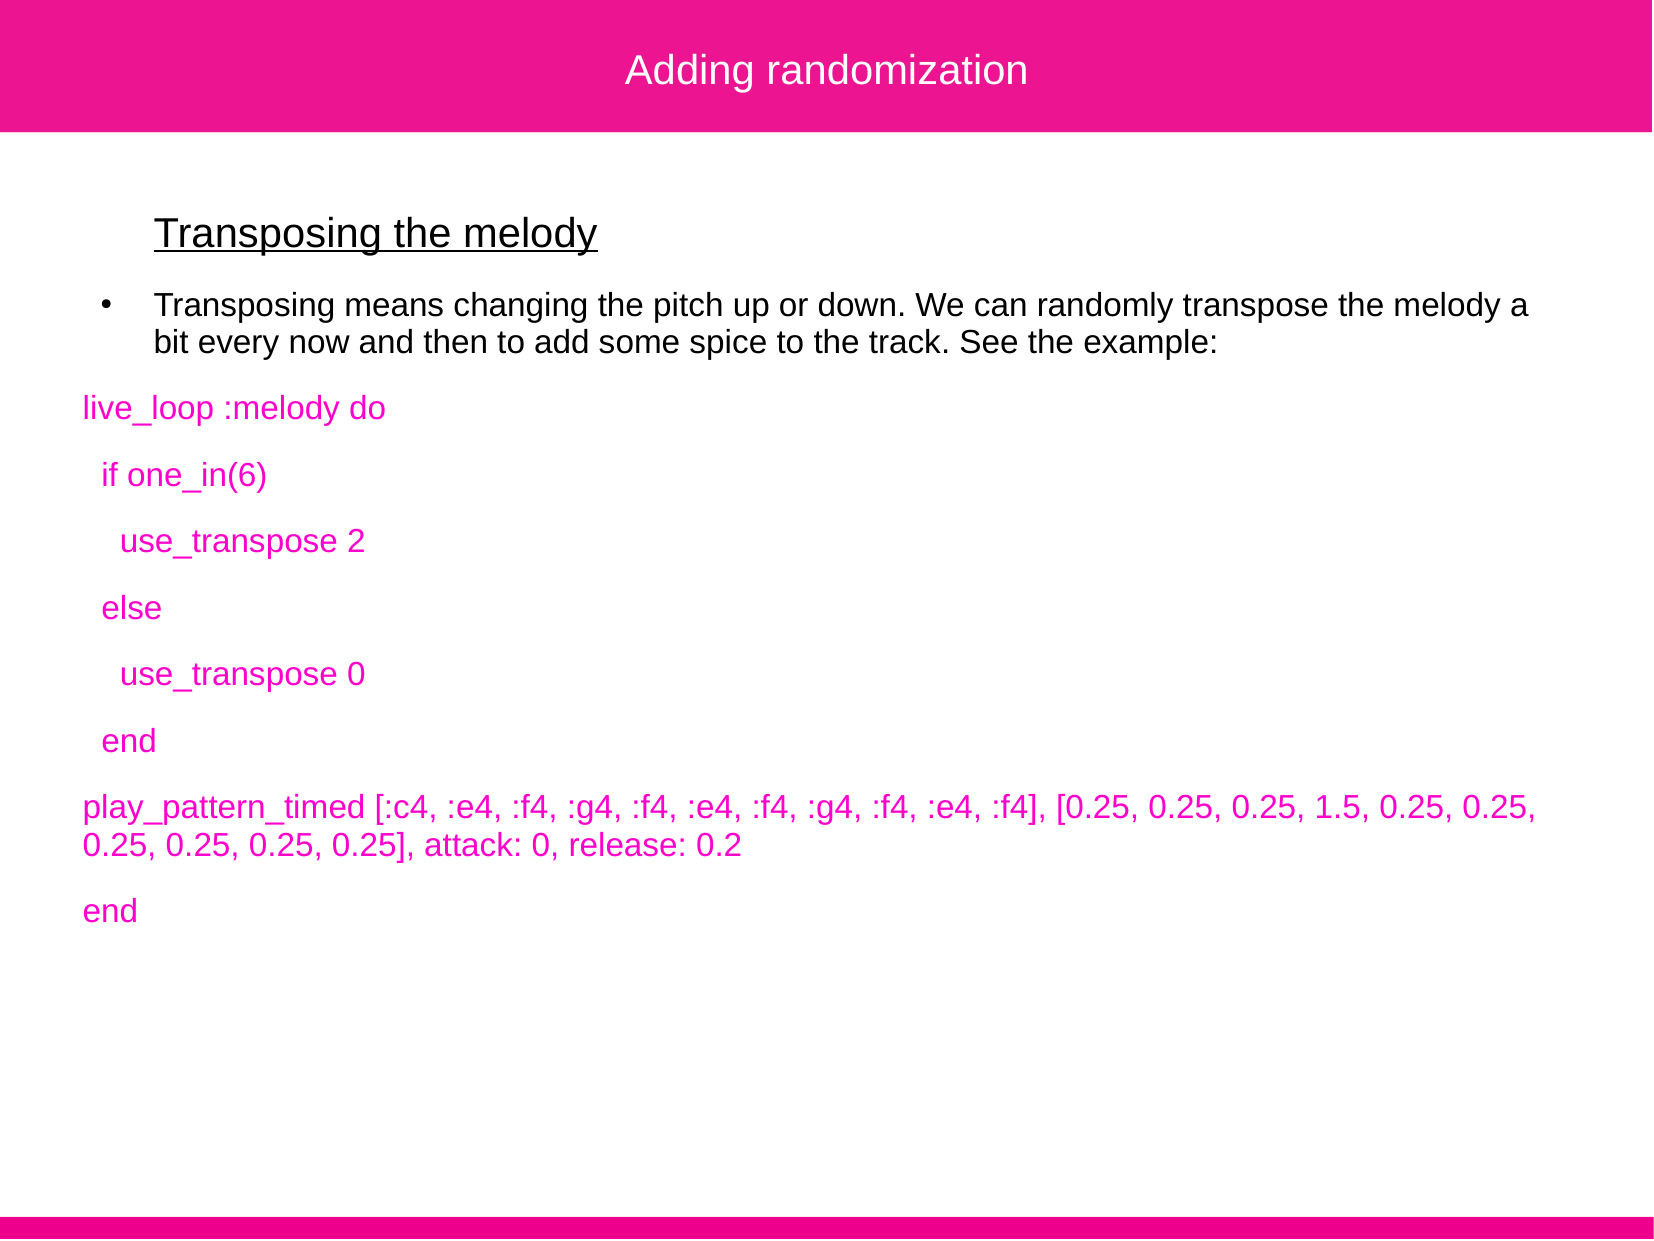

Adding randomization
# Transposing the melody
Transposing means changing the pitch up or down. We can randomly transpose the melody a bit every now and then to add some spice to the track. See the example:
live_loop :melody do
 if one_in(6)
 use_transpose 2
 else
 use_transpose 0
 end
play_pattern_timed [:c4, :e4, :f4, :g4, :f4, :e4, :f4, :g4, :f4, :e4, :f4], [0.25, 0.25, 0.25, 1.5, 0.25, 0.25, 0.25, 0.25, 0.25, 0.25], attack: 0, release: 0.2
end